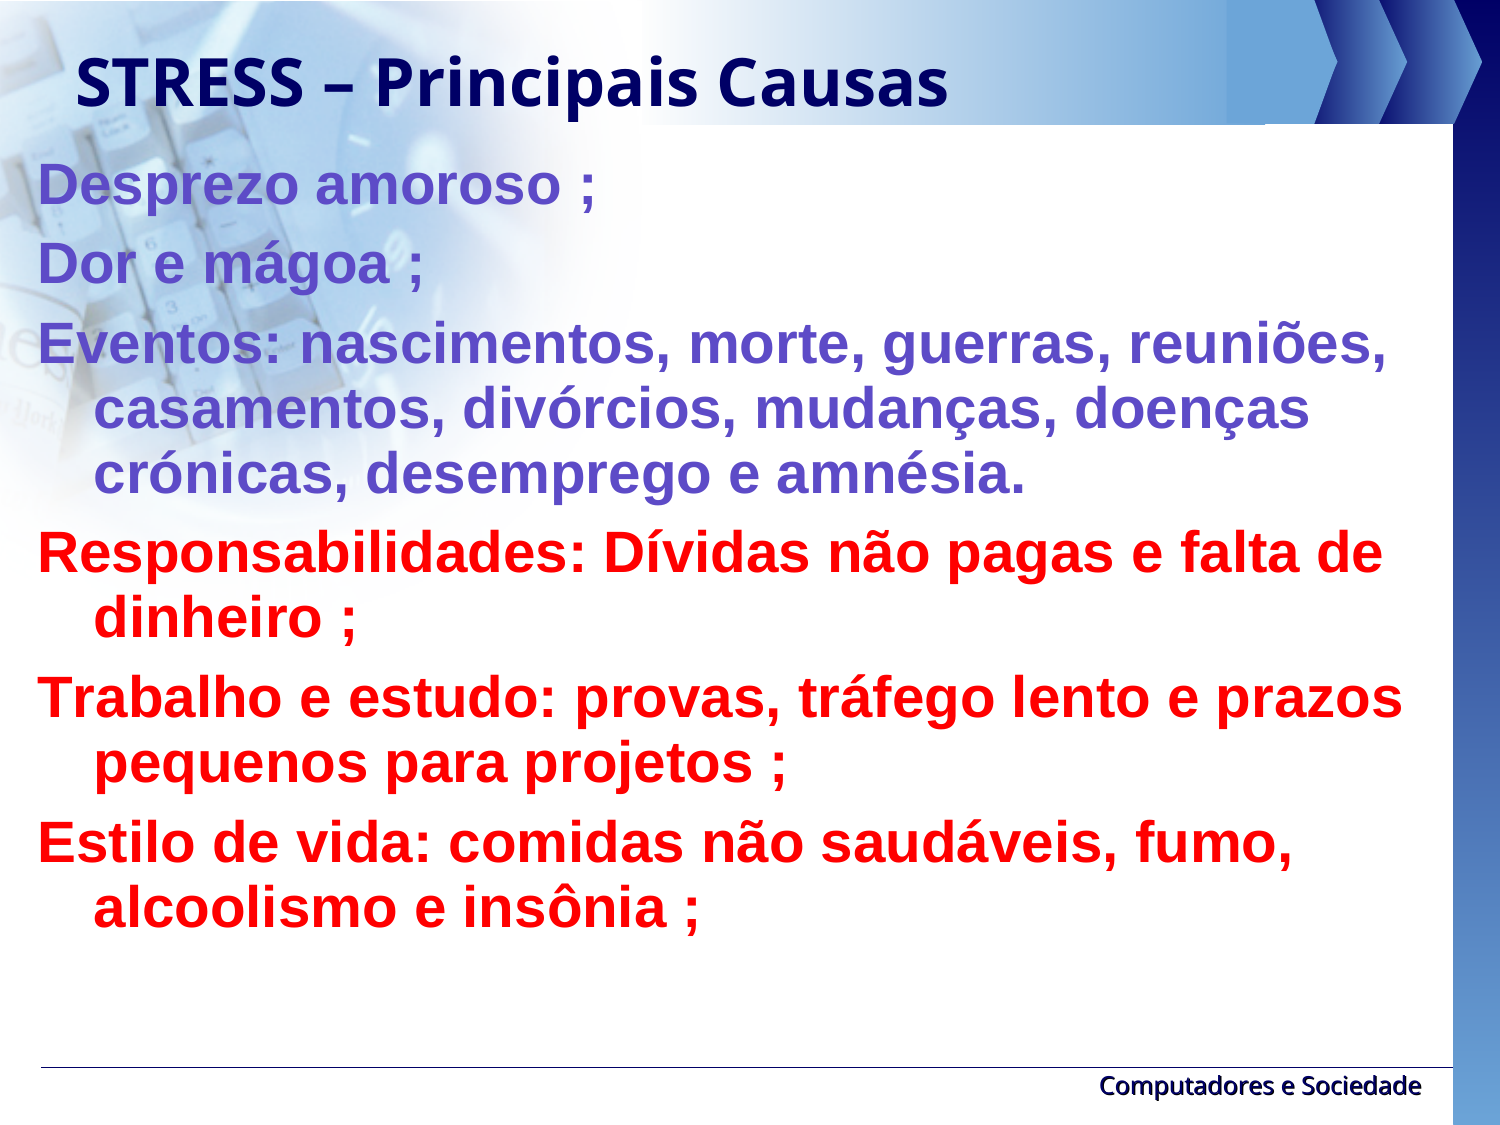

# STRESS – Principais Causas
Desprezo amoroso ;
Dor e mágoa ;
Eventos: nascimentos, morte, guerras, reuniões, casamentos, divórcios, mudanças, doenças crónicas, desemprego e amnésia.
Responsabilidades: Dívidas não pagas e falta de dinheiro ;
Trabalho e estudo: provas, tráfego lento e prazos pequenos para projetos ;
Estilo de vida: comidas não saudáveis, fumo, alcoolismo e insônia ;